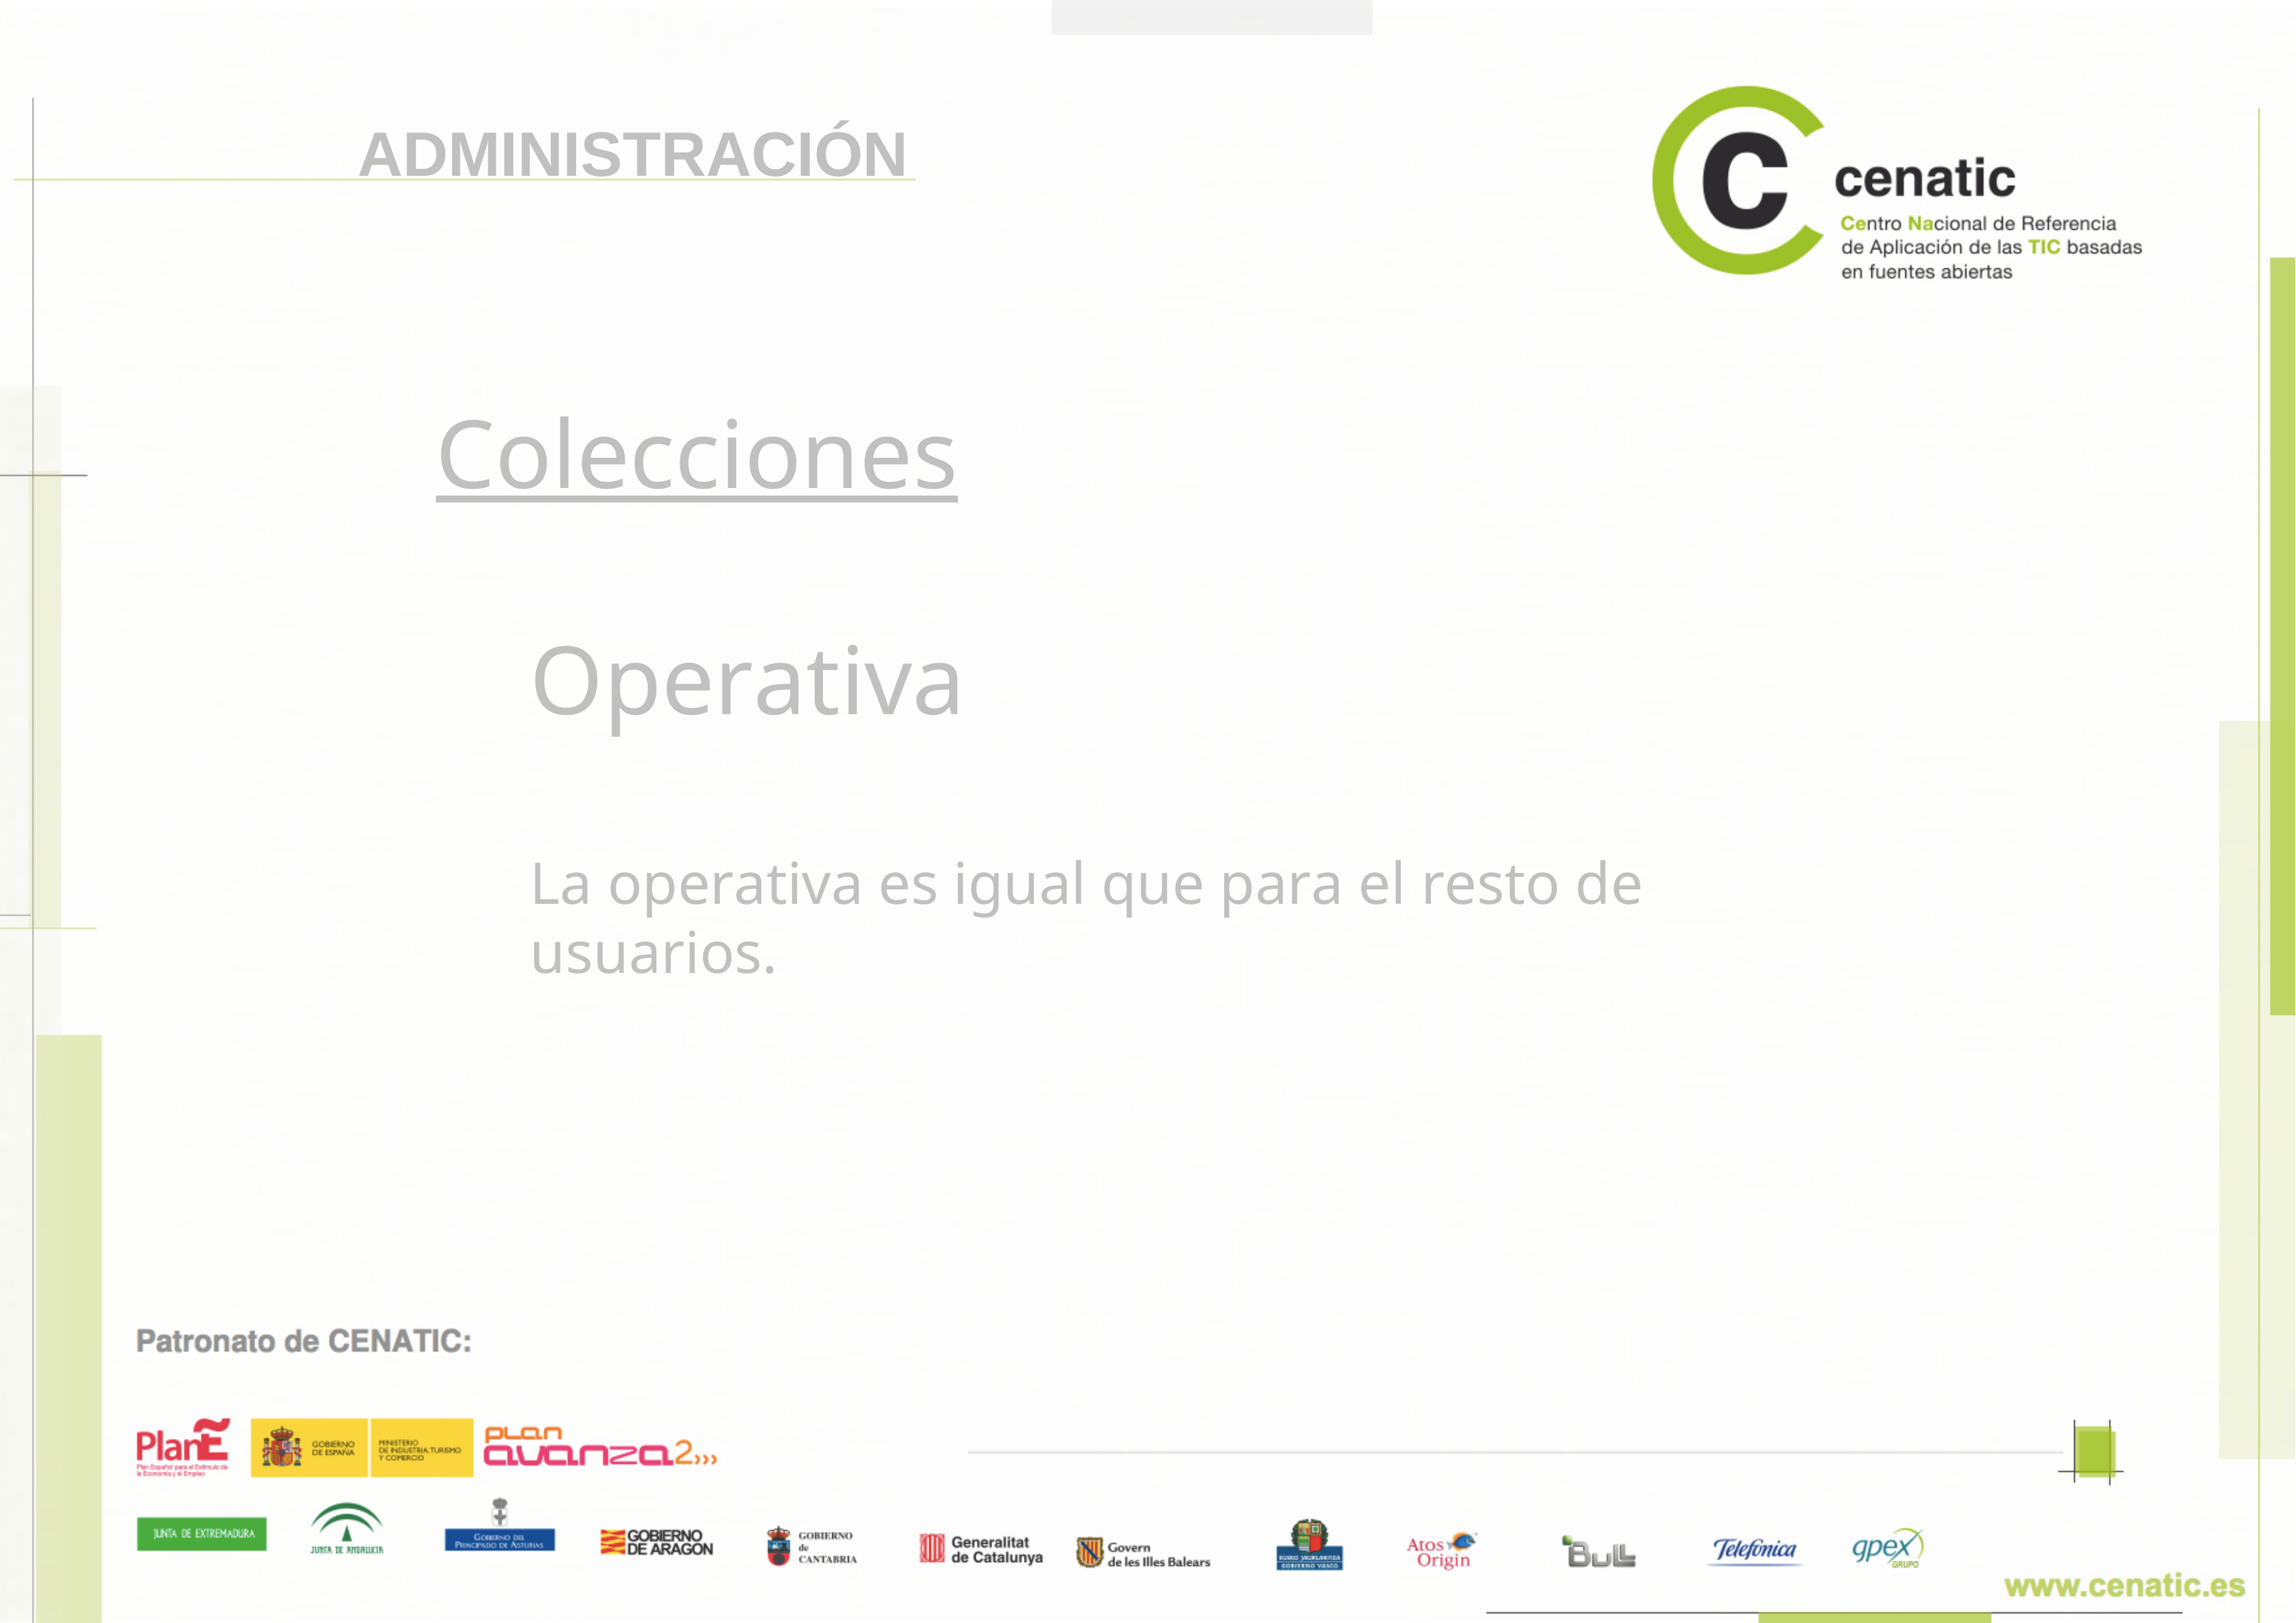

ADMINISTRACIÓN
Colecciones
	Operativa
	La operativa es igual que para el resto de
	usuarios.